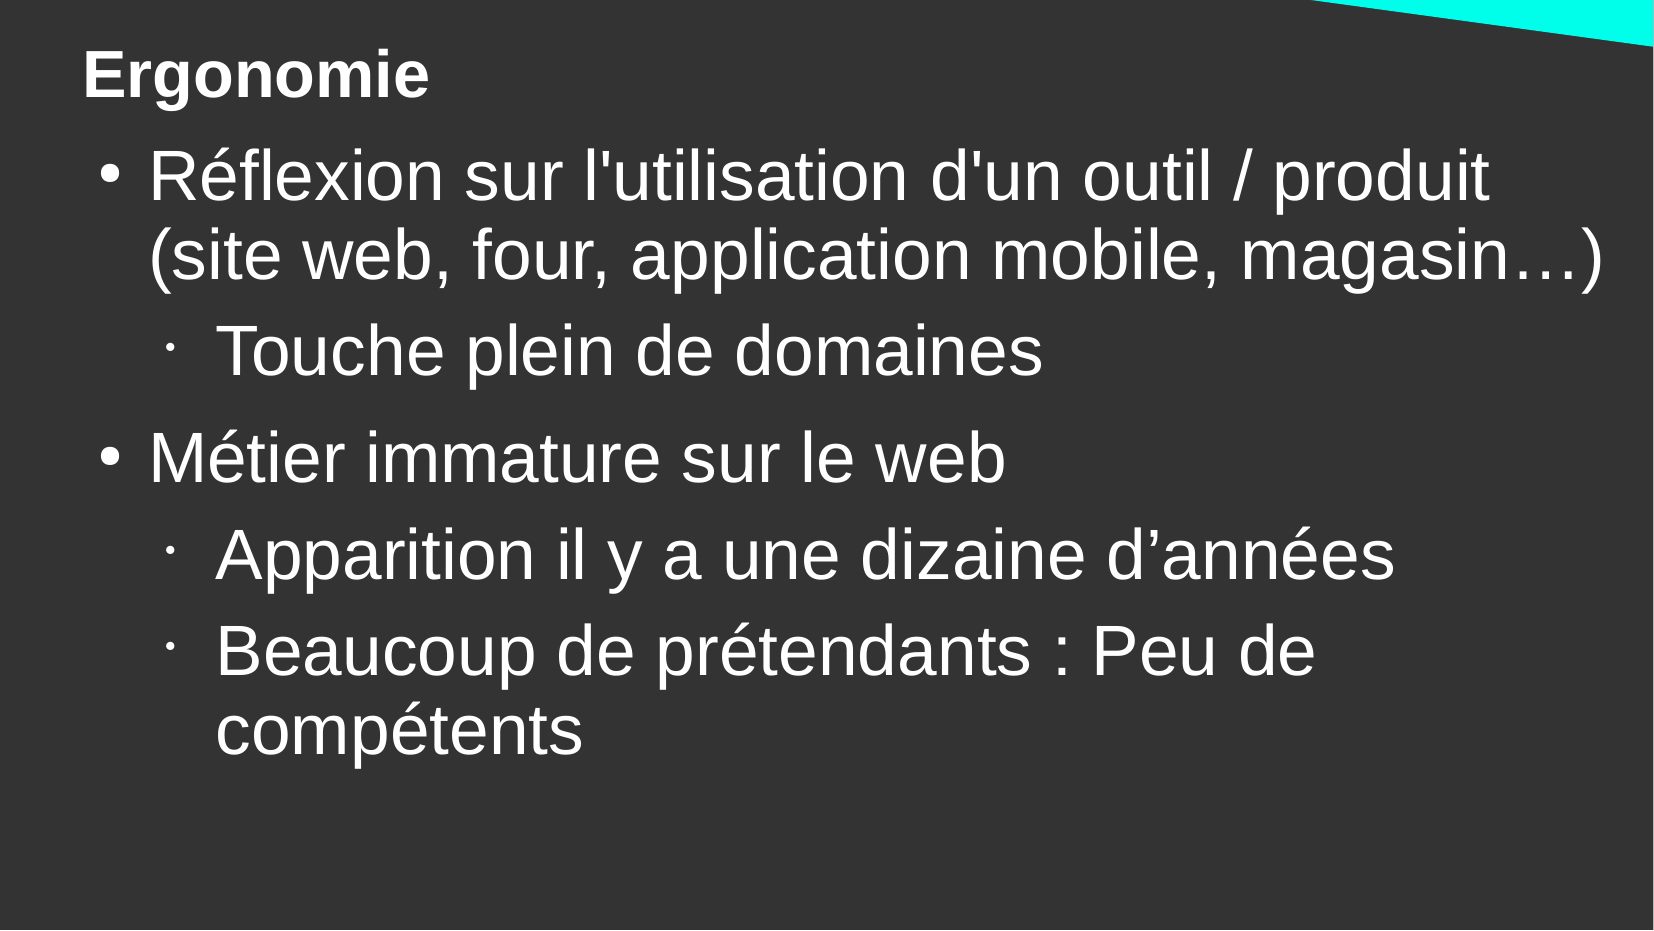

# Ergonomie
Réflexion sur l'utilisation d'un outil / produit (site web, four, application mobile, magasin…)
Touche plein de domaines
Métier immature sur le web
Apparition il y a une dizaine d’années
Beaucoup de prétendants : Peu de compétents